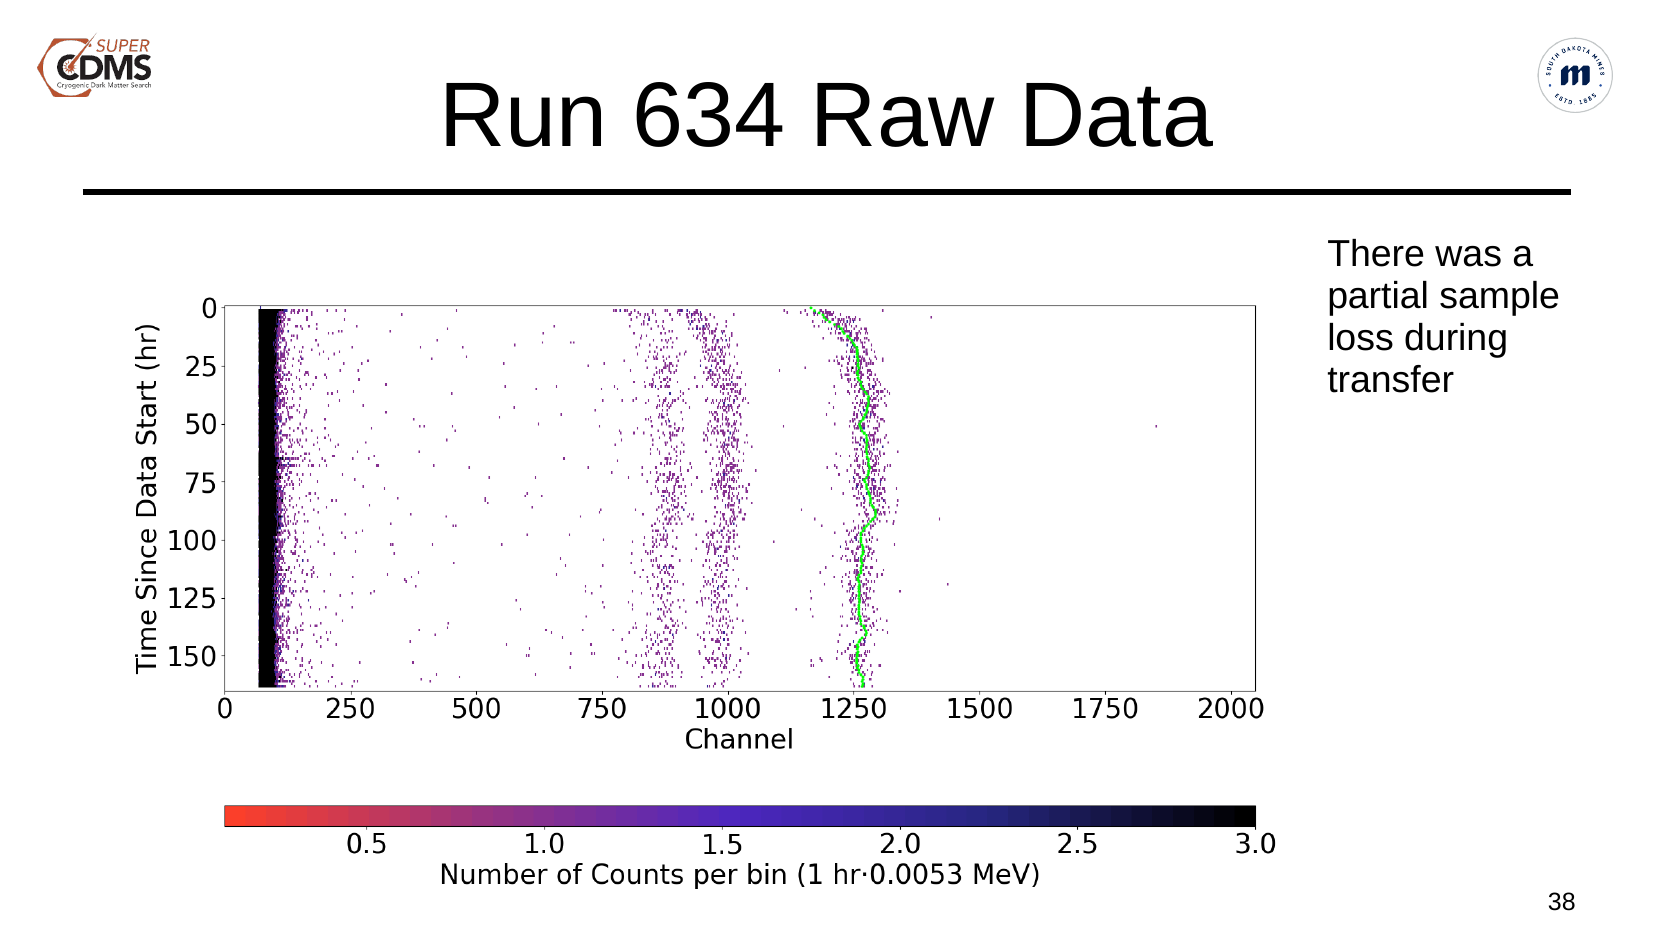

# Run 634 Raw Data
There was a partial sample loss during transfer